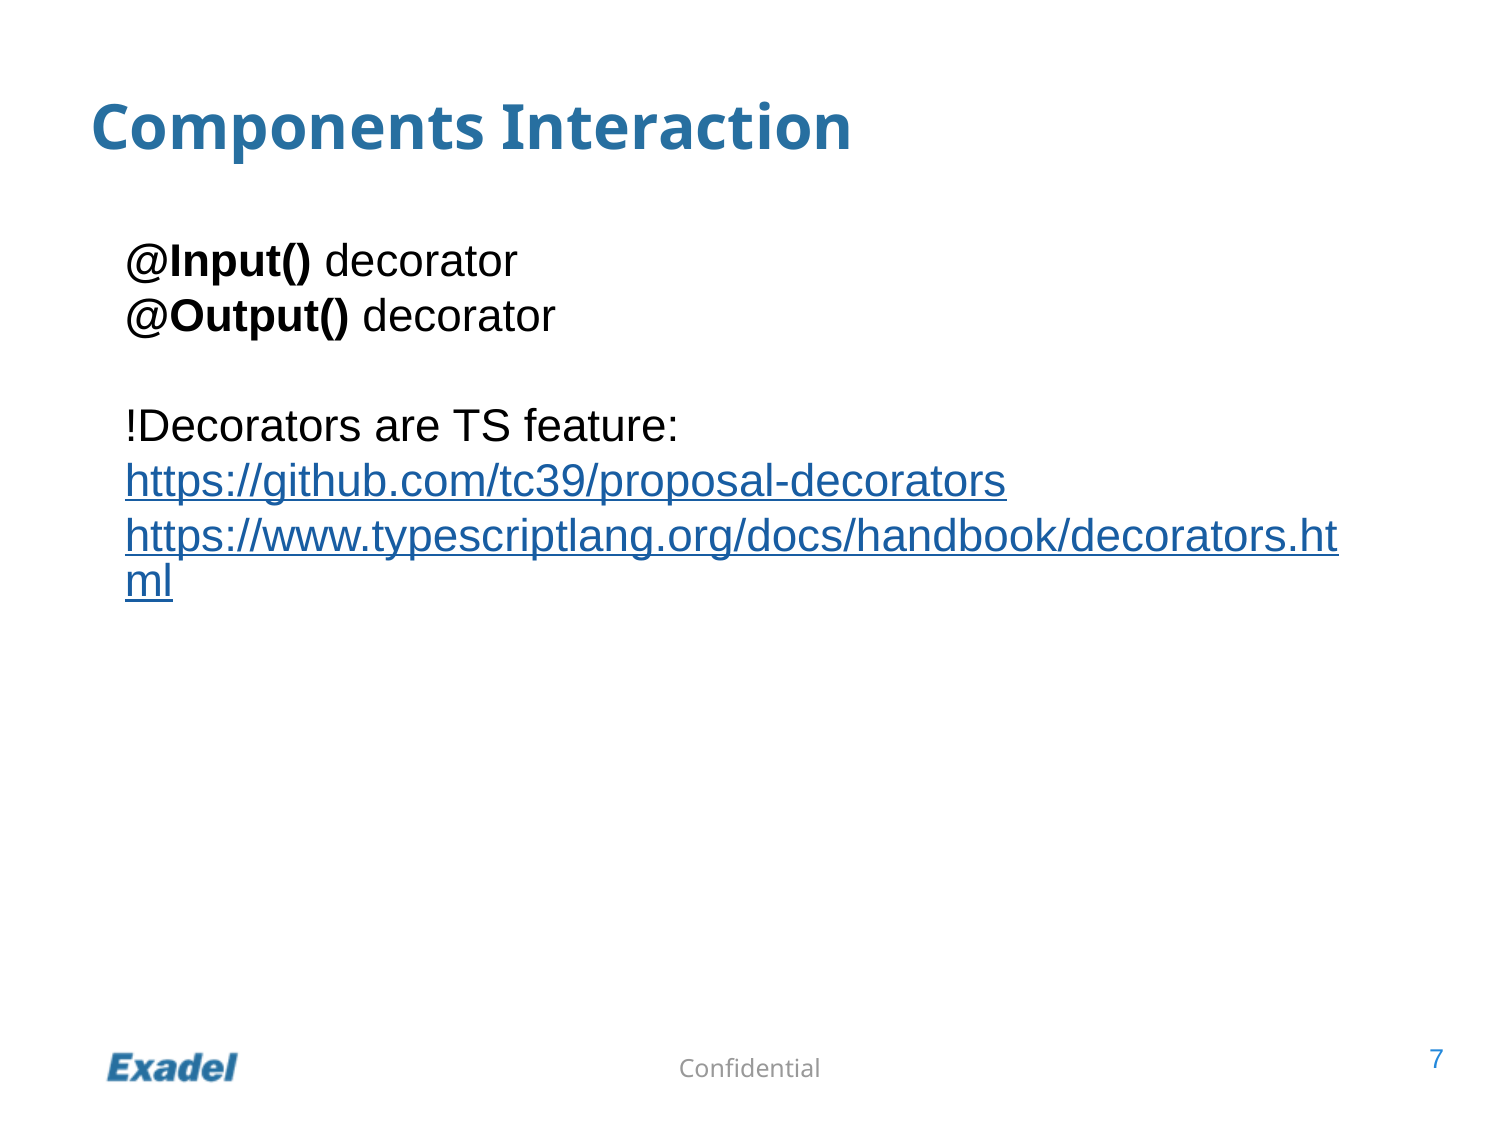

# Components Interaction
@Input() decorator
@Output() decorator
!Decorators are TS feature:
https://github.com/tc39/proposal-decorators
https://www.typescriptlang.org/docs/handbook/decorators.html